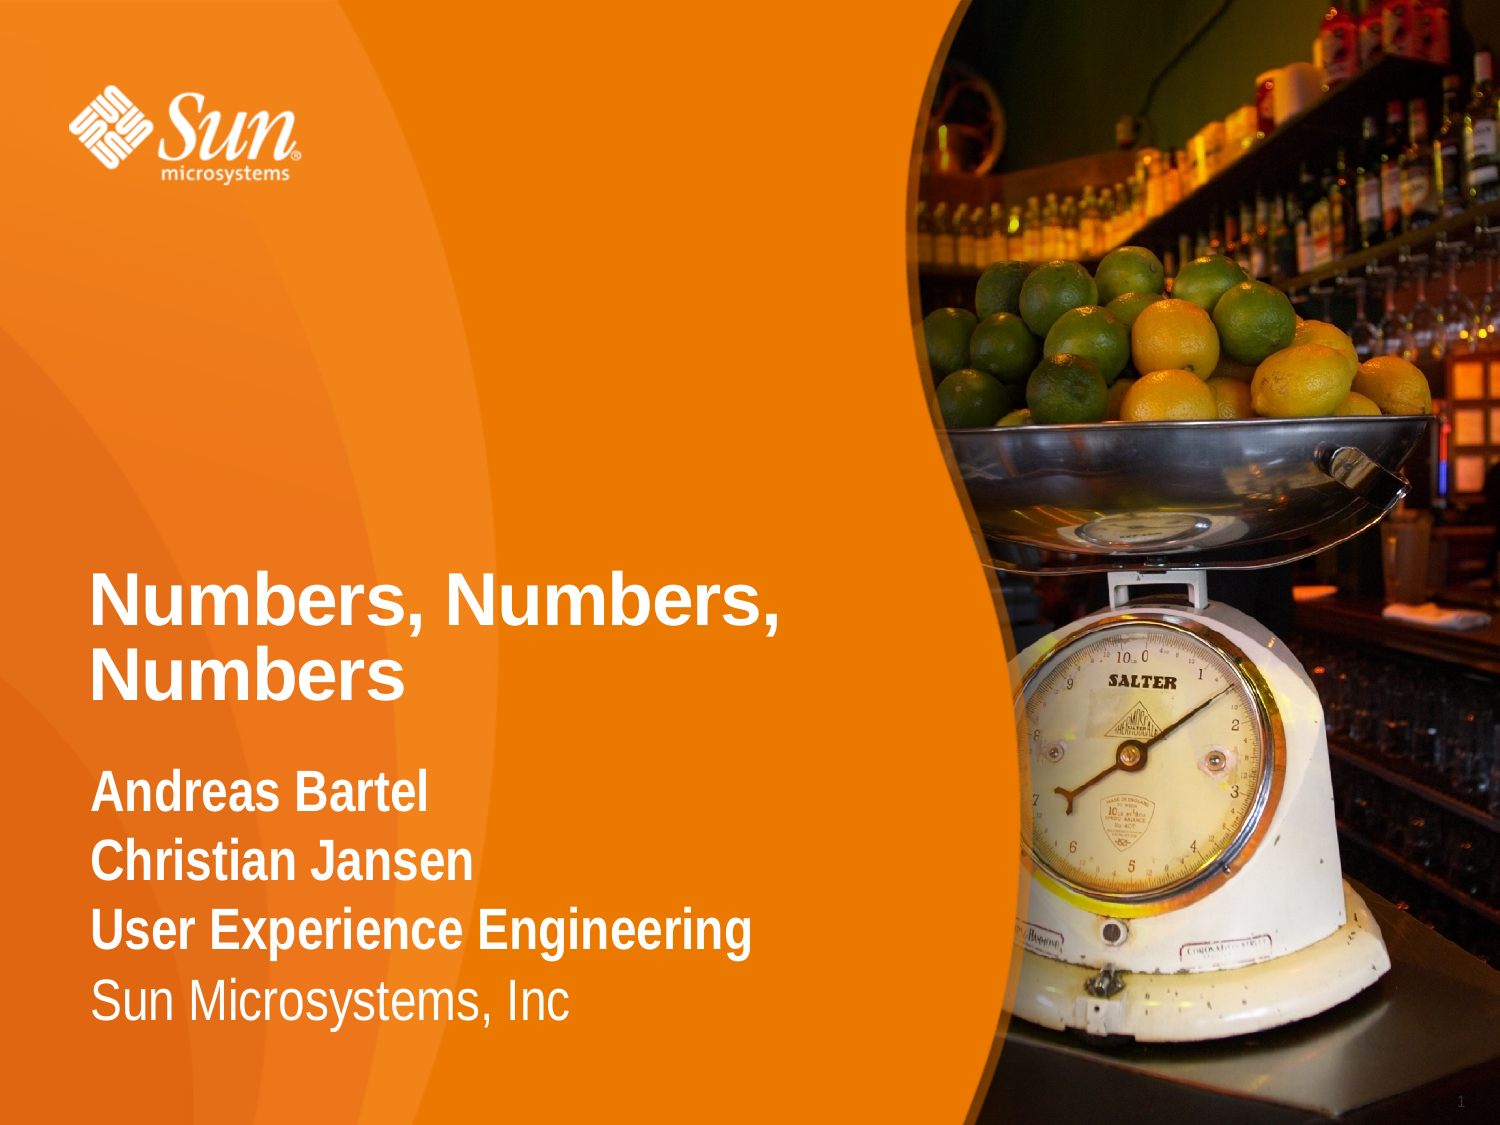

# Numbers, Numbers, Numbers
Andreas Bartel
Christian Jansen
User Experience Engineering
Sun Microsystems, Inc